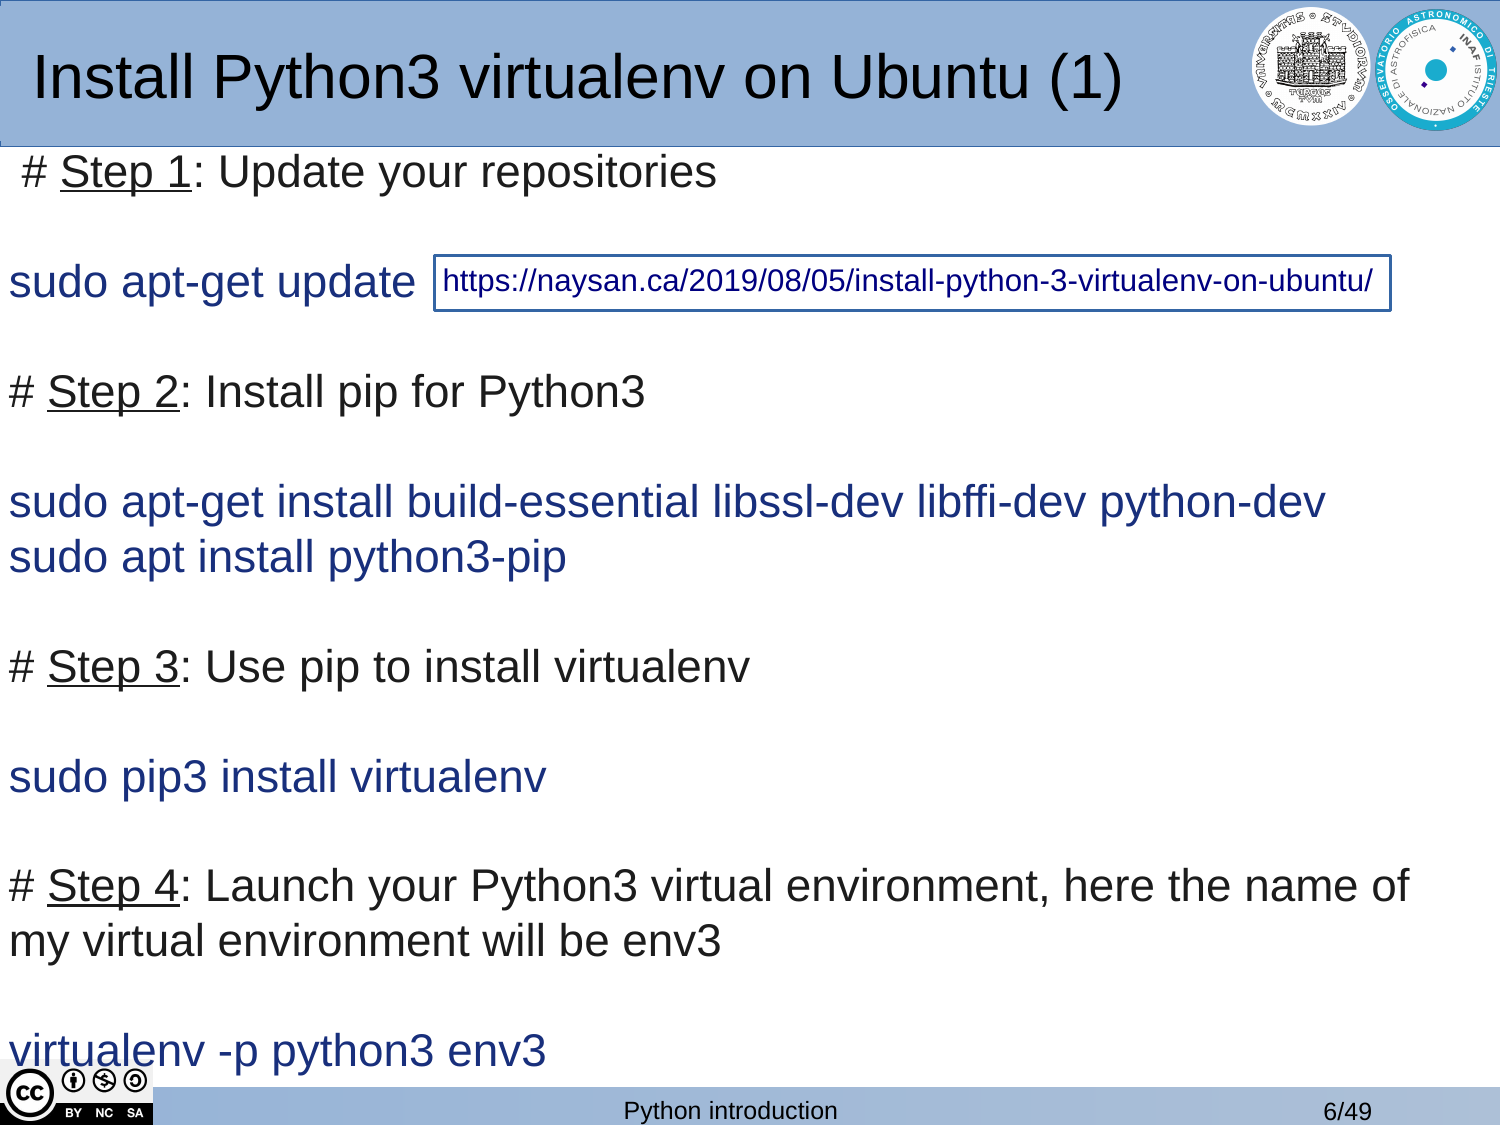

Install Python3 virtualenv on Ubuntu (1)
# # Step 1: Update your repositories
sudo apt-get update
# Step 2: Install pip for Python3
sudo apt-get install build-essential libssl-dev libffi-dev python-dev
sudo apt install python3-pip
# Step 3: Use pip to install virtualenv
sudo pip3 install virtualenv
# Step 4: Launch your Python3 virtual environment, here the name of my virtual environment will be env3
virtualenv -p python3 env3
https://naysan.ca/2019/08/05/install-python-3-virtualenv-on-ubuntu/